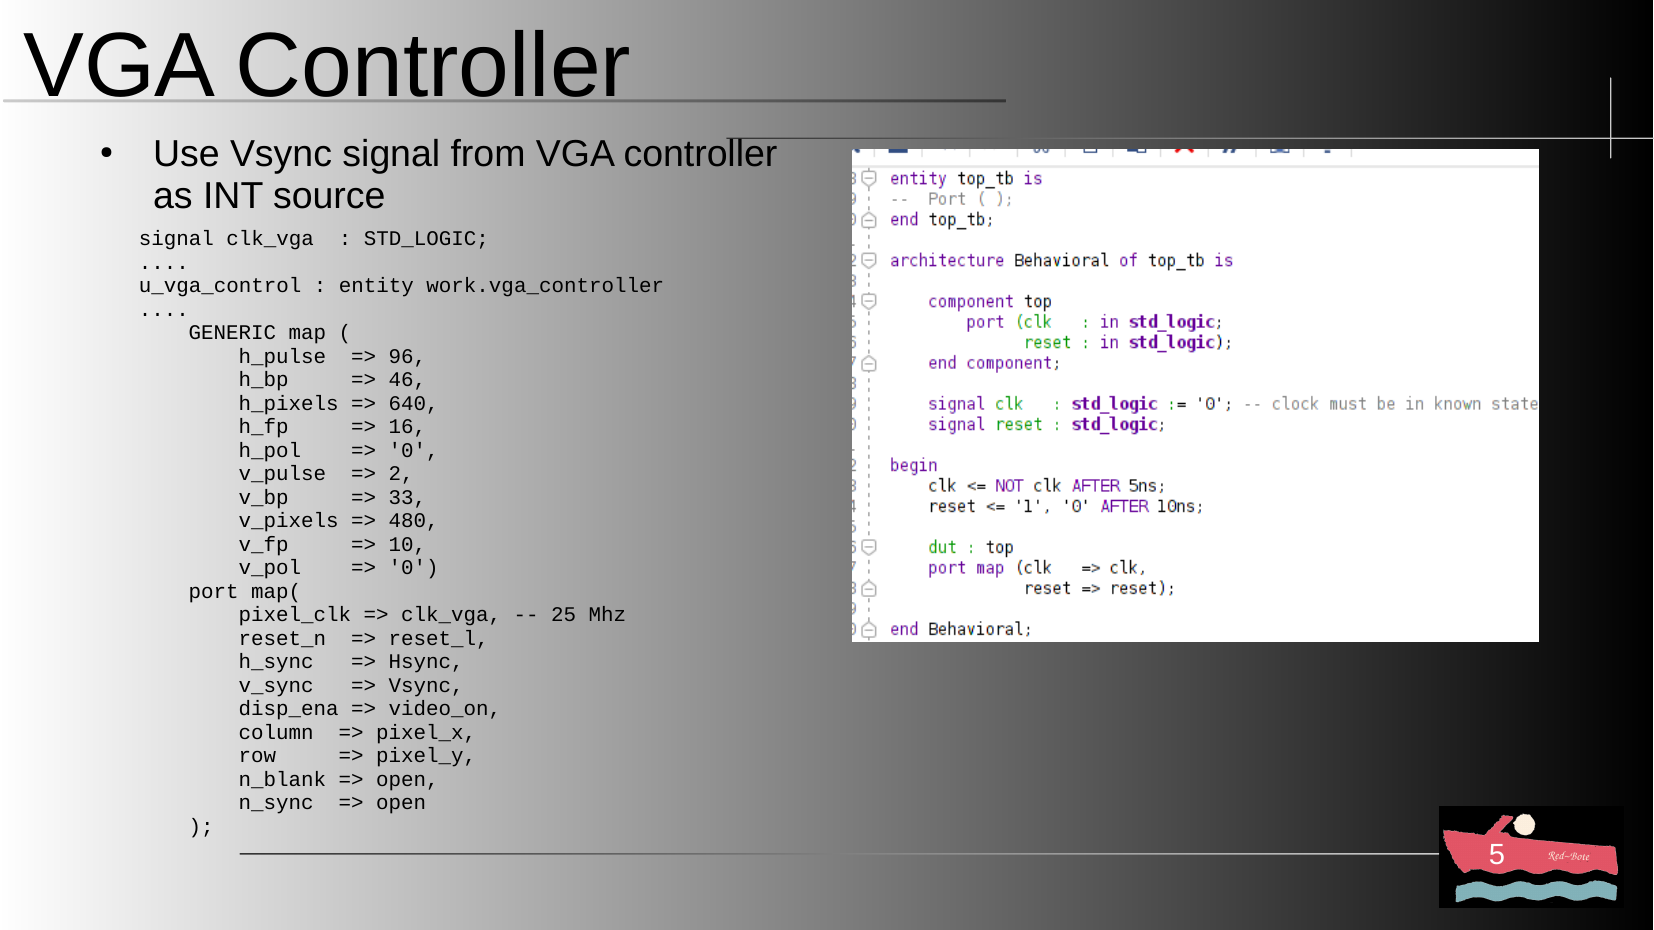

# VGA Controller
Use Vsync signal from VGA controller as INT source
 signal clk_vga : STD_LOGIC;
 ....
 u_vga_control : entity work.vga_controller
 ....
 GENERIC map (
 h_pulse => 96,
 h_bp => 46,
 h_pixels => 640,
 h_fp => 16,
 h_pol => '0',
 v_pulse => 2,
 v_bp => 33,
 v_pixels => 480,
 v_fp => 10,
 v_pol => '0')
 port map(
 pixel_clk => clk_vga, -- 25 Mhz
 reset_n => reset_l,
 h_sync => Hsync,
 v_sync => Vsync,
 disp_ena => video_on,
 column => pixel_x,
 row => pixel_y,
 n_blank => open,
 n_sync => open
 );
5